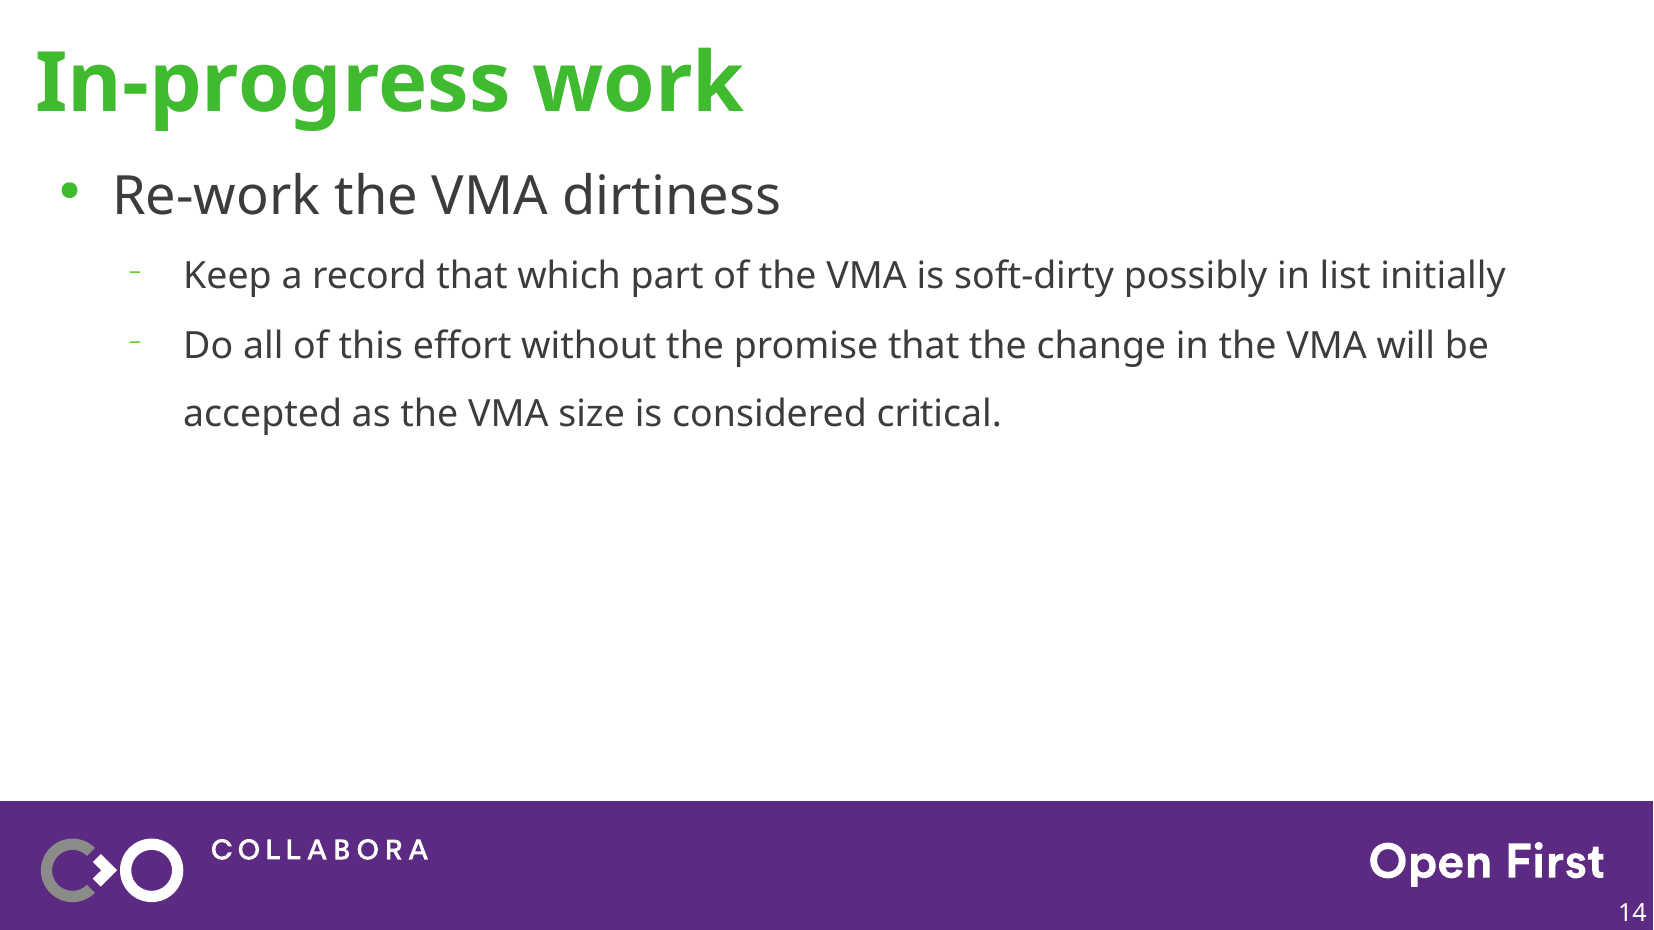

# In-progress work
Re-work the VMA dirtiness
Keep a record that which part of the VMA is soft-dirty possibly in list initially
Do all of this effort without the promise that the change in the VMA will be accepted as the VMA size is considered critical.